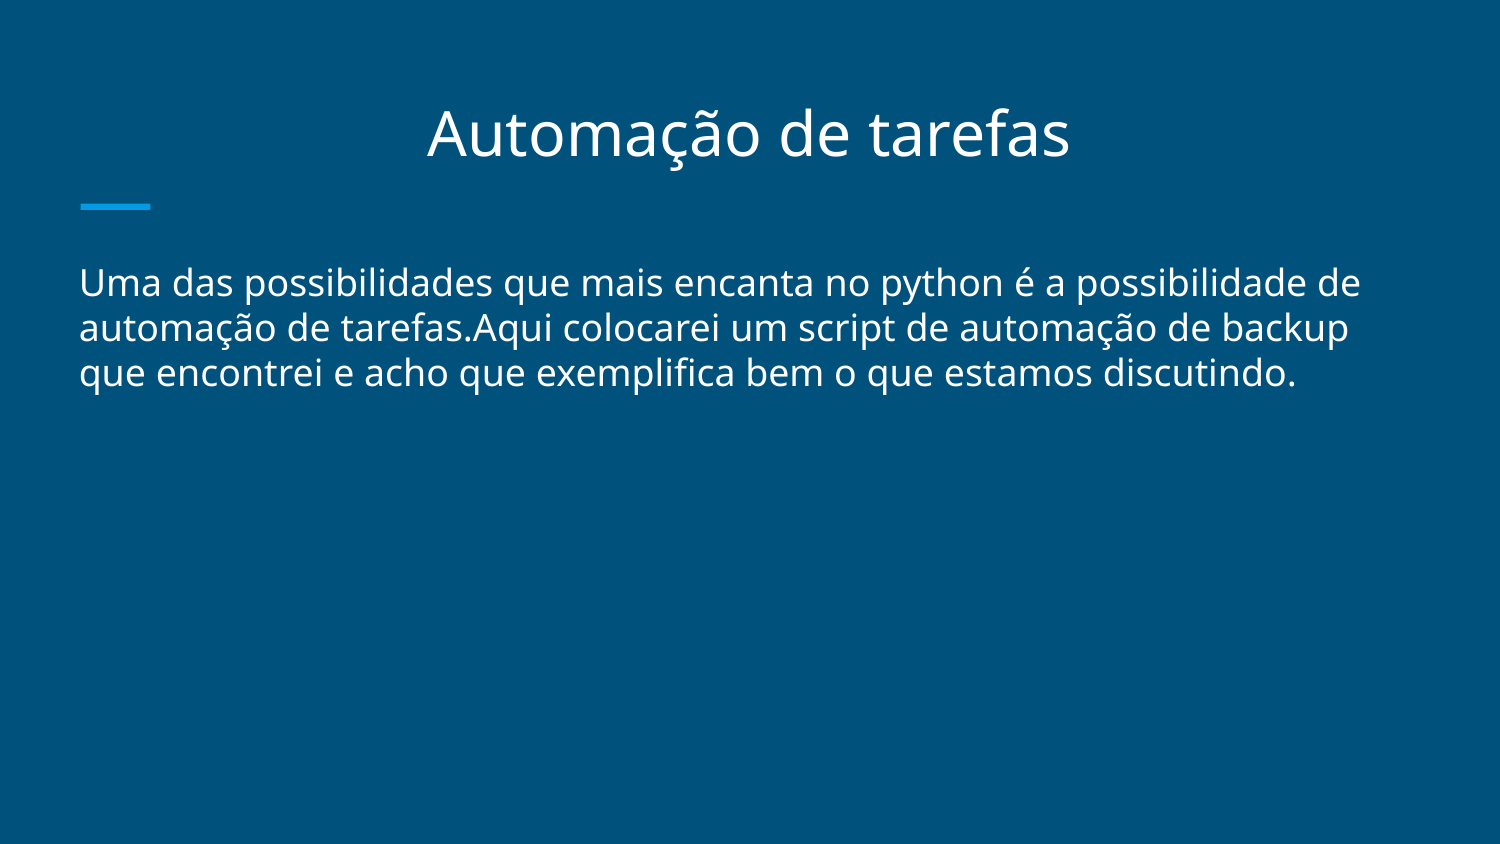

# Automação de tarefas
Uma das possibilidades que mais encanta no python é a possibilidade de automação de tarefas.Aqui colocarei um script de automação de backup que encontrei e acho que exemplifica bem o que estamos discutindo.